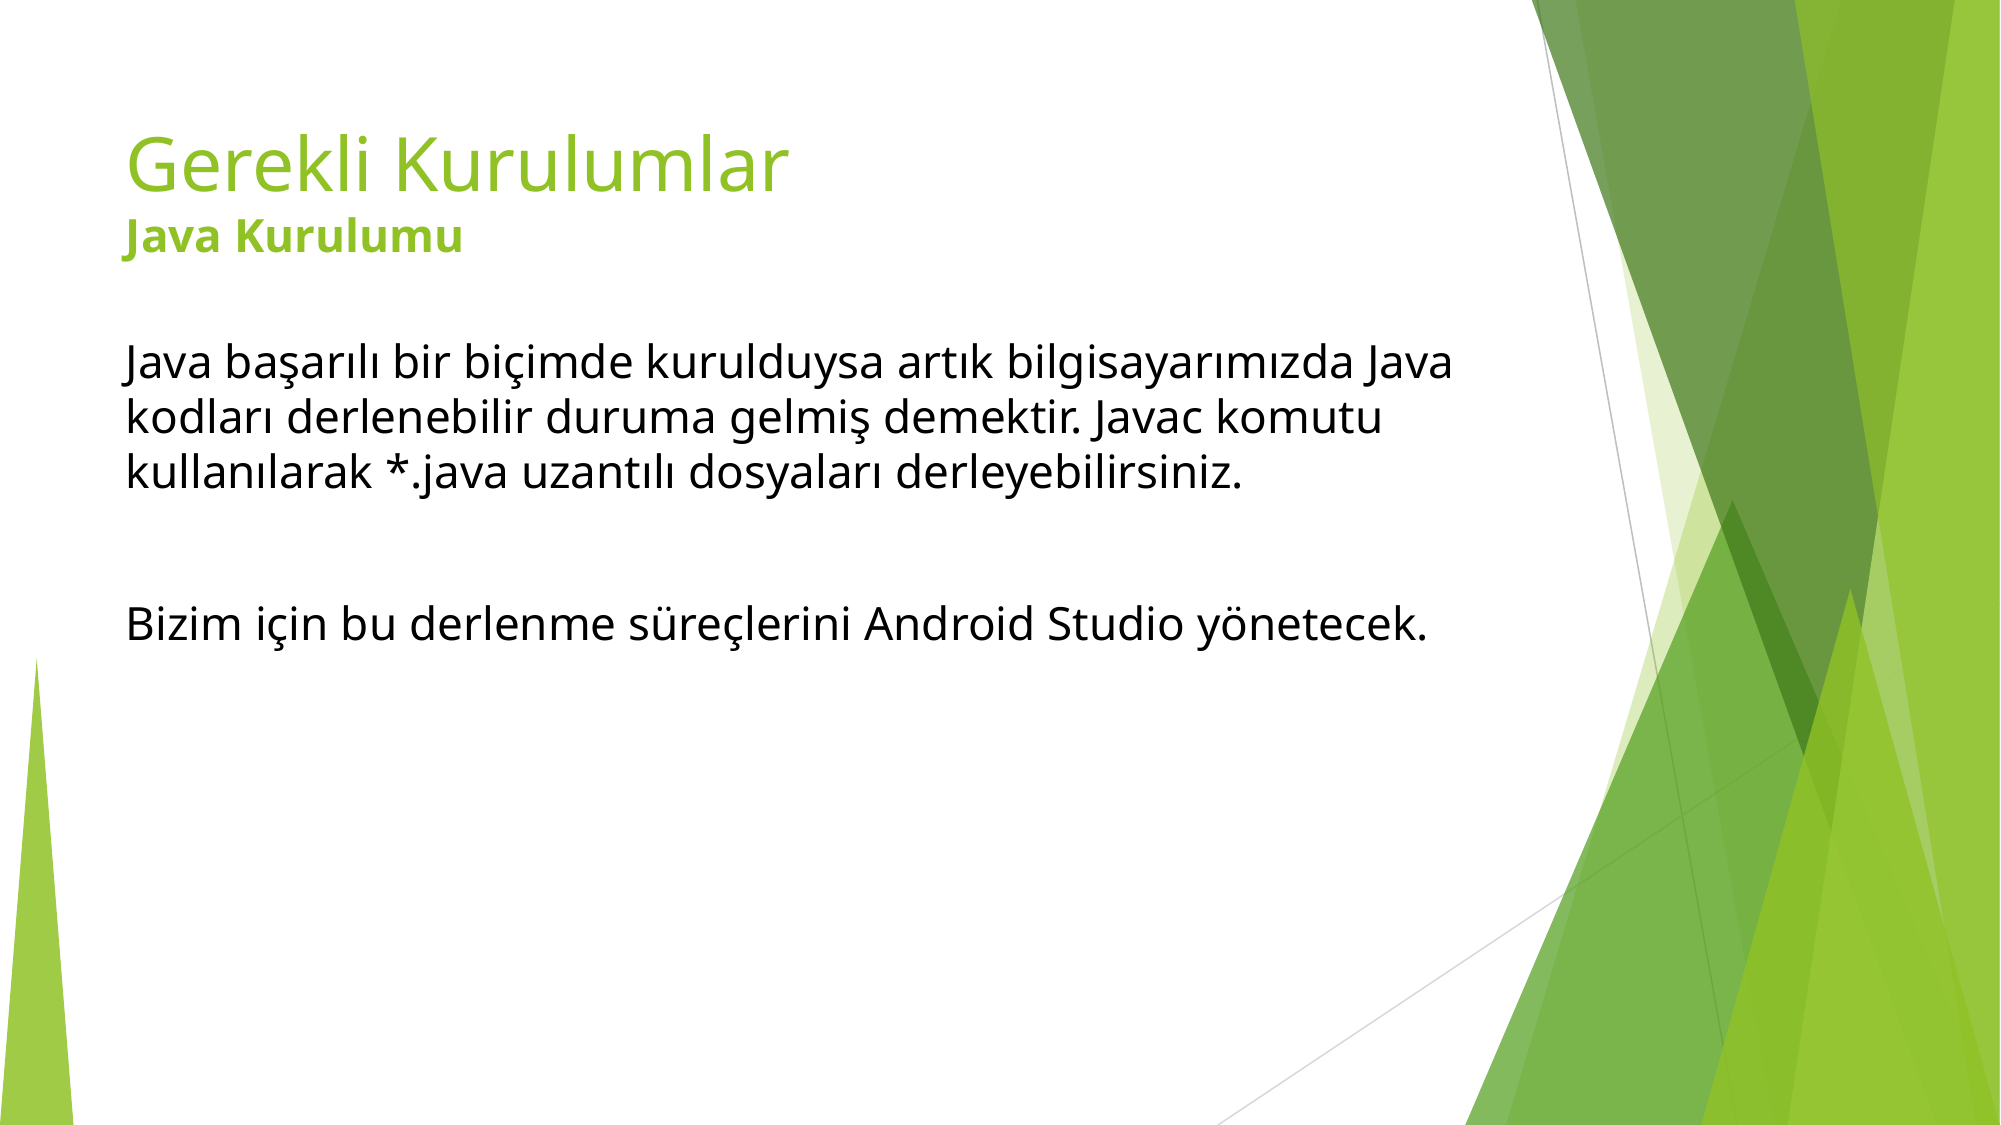

# Gerekli Kurulumlar Java Kurulumu
Java başarılı bir biçimde kurulduysa artık bilgisayarımızda Java kodları derlenebilir duruma gelmiş demektir. Javac komutu kullanılarak *.java uzantılı dosyaları derleyebilirsiniz.
Bizim için bu derlenme süreçlerini Android Studio yönetecek.